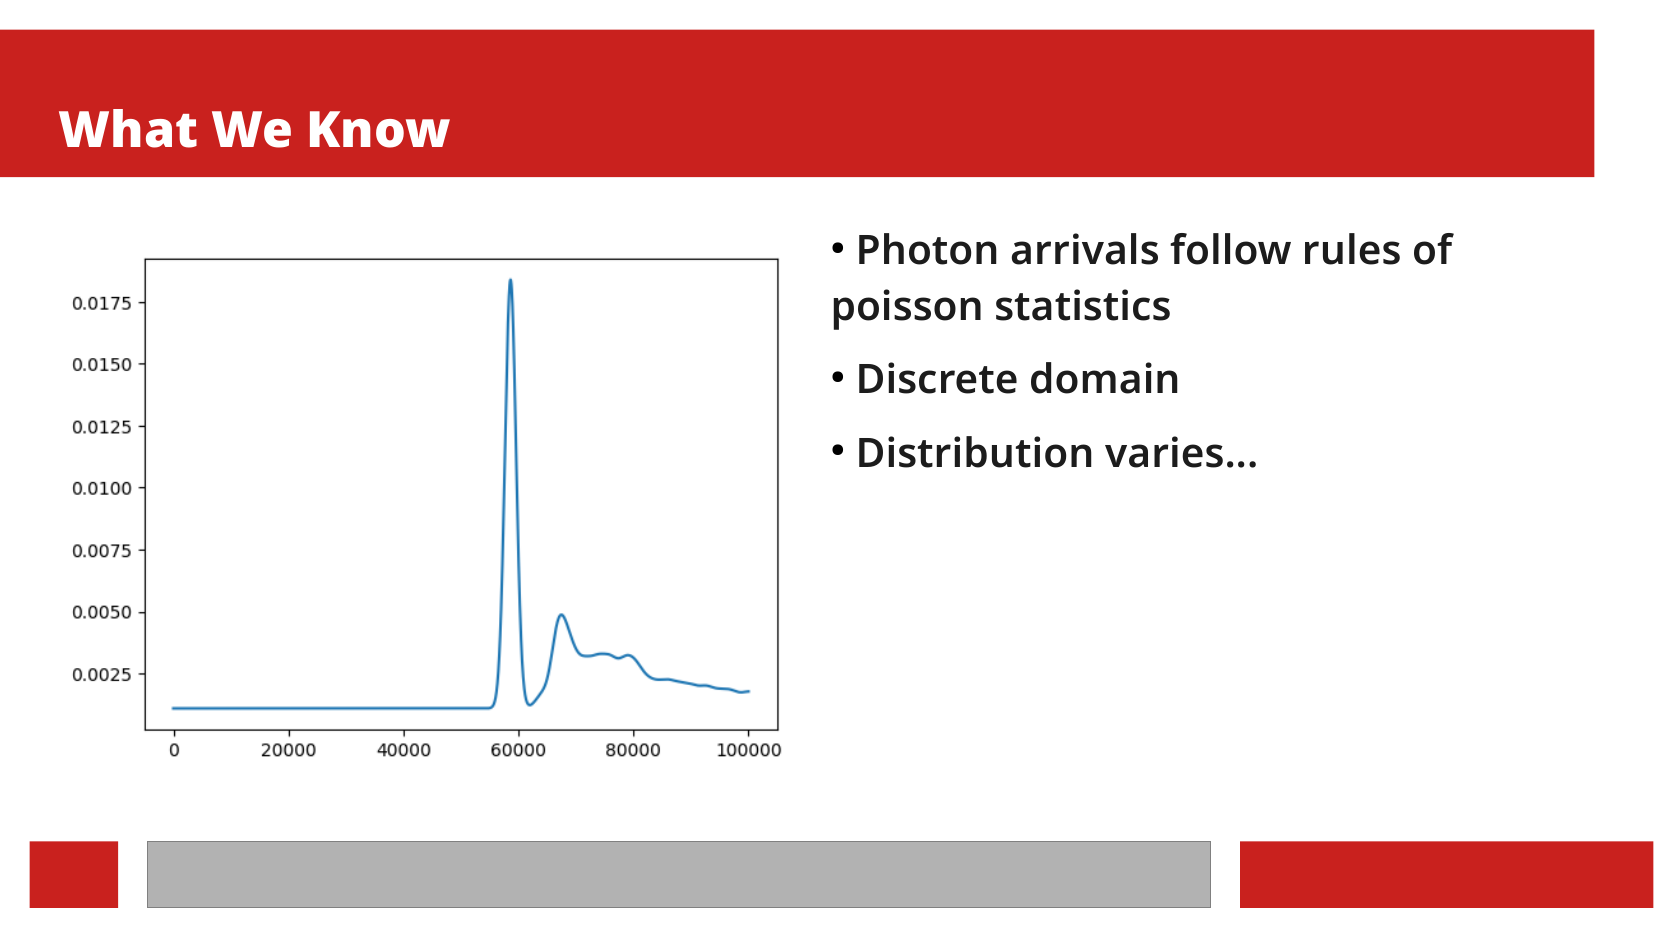

# What We Know
 Photon arrivals follow rules of poisson statistics
 Discrete domain
 Distribution varies...